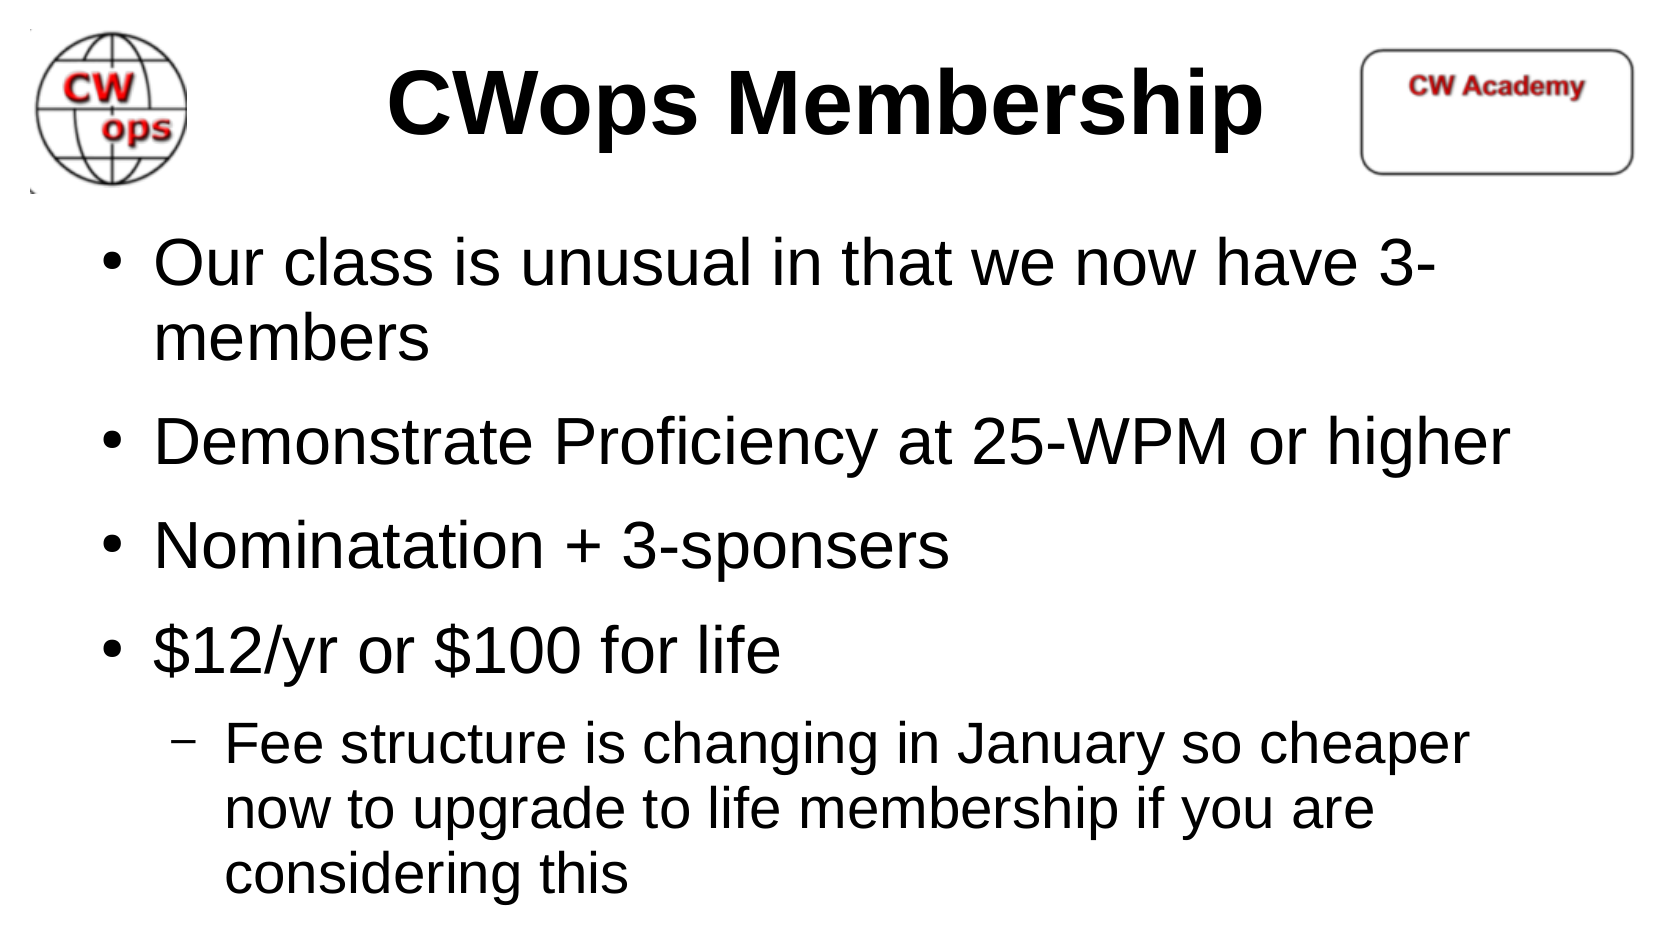

CWops Membership
# Our class is unusual in that we now have 3-members
Demonstrate Proficiency at 25-WPM or higher
Nominatation + 3-sponsers
$12/yr or $100 for life
Fee structure is changing in January so cheaper now to upgrade to life membership if you are considering this